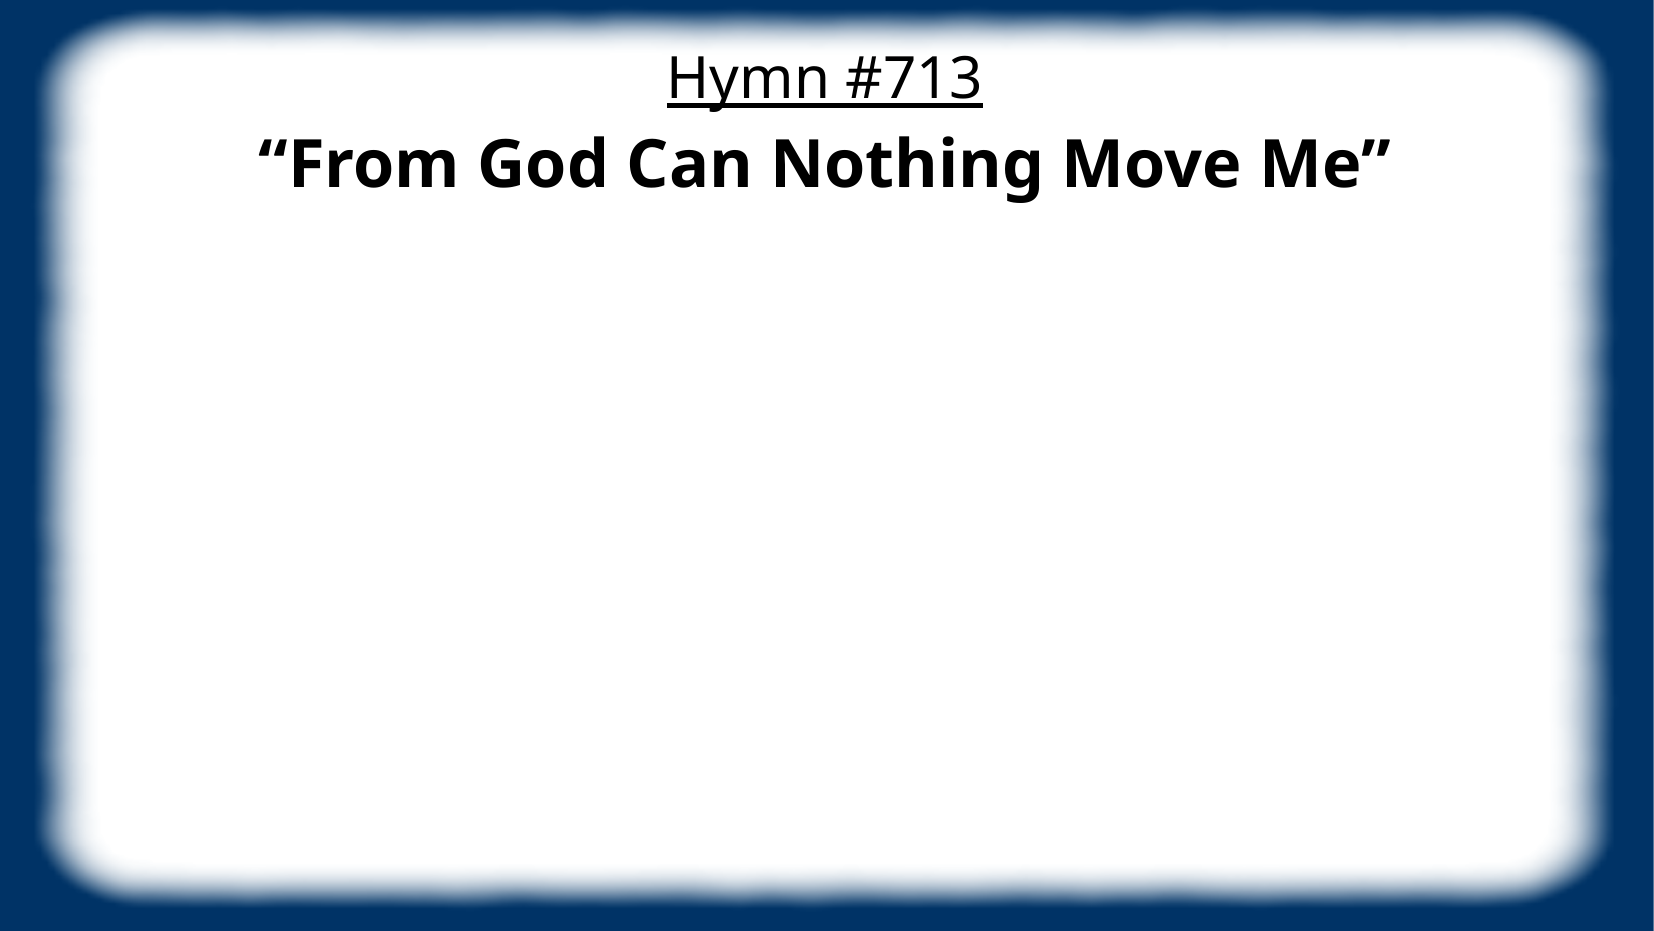

Hymn #713
“From God Can Nothing Move Me”